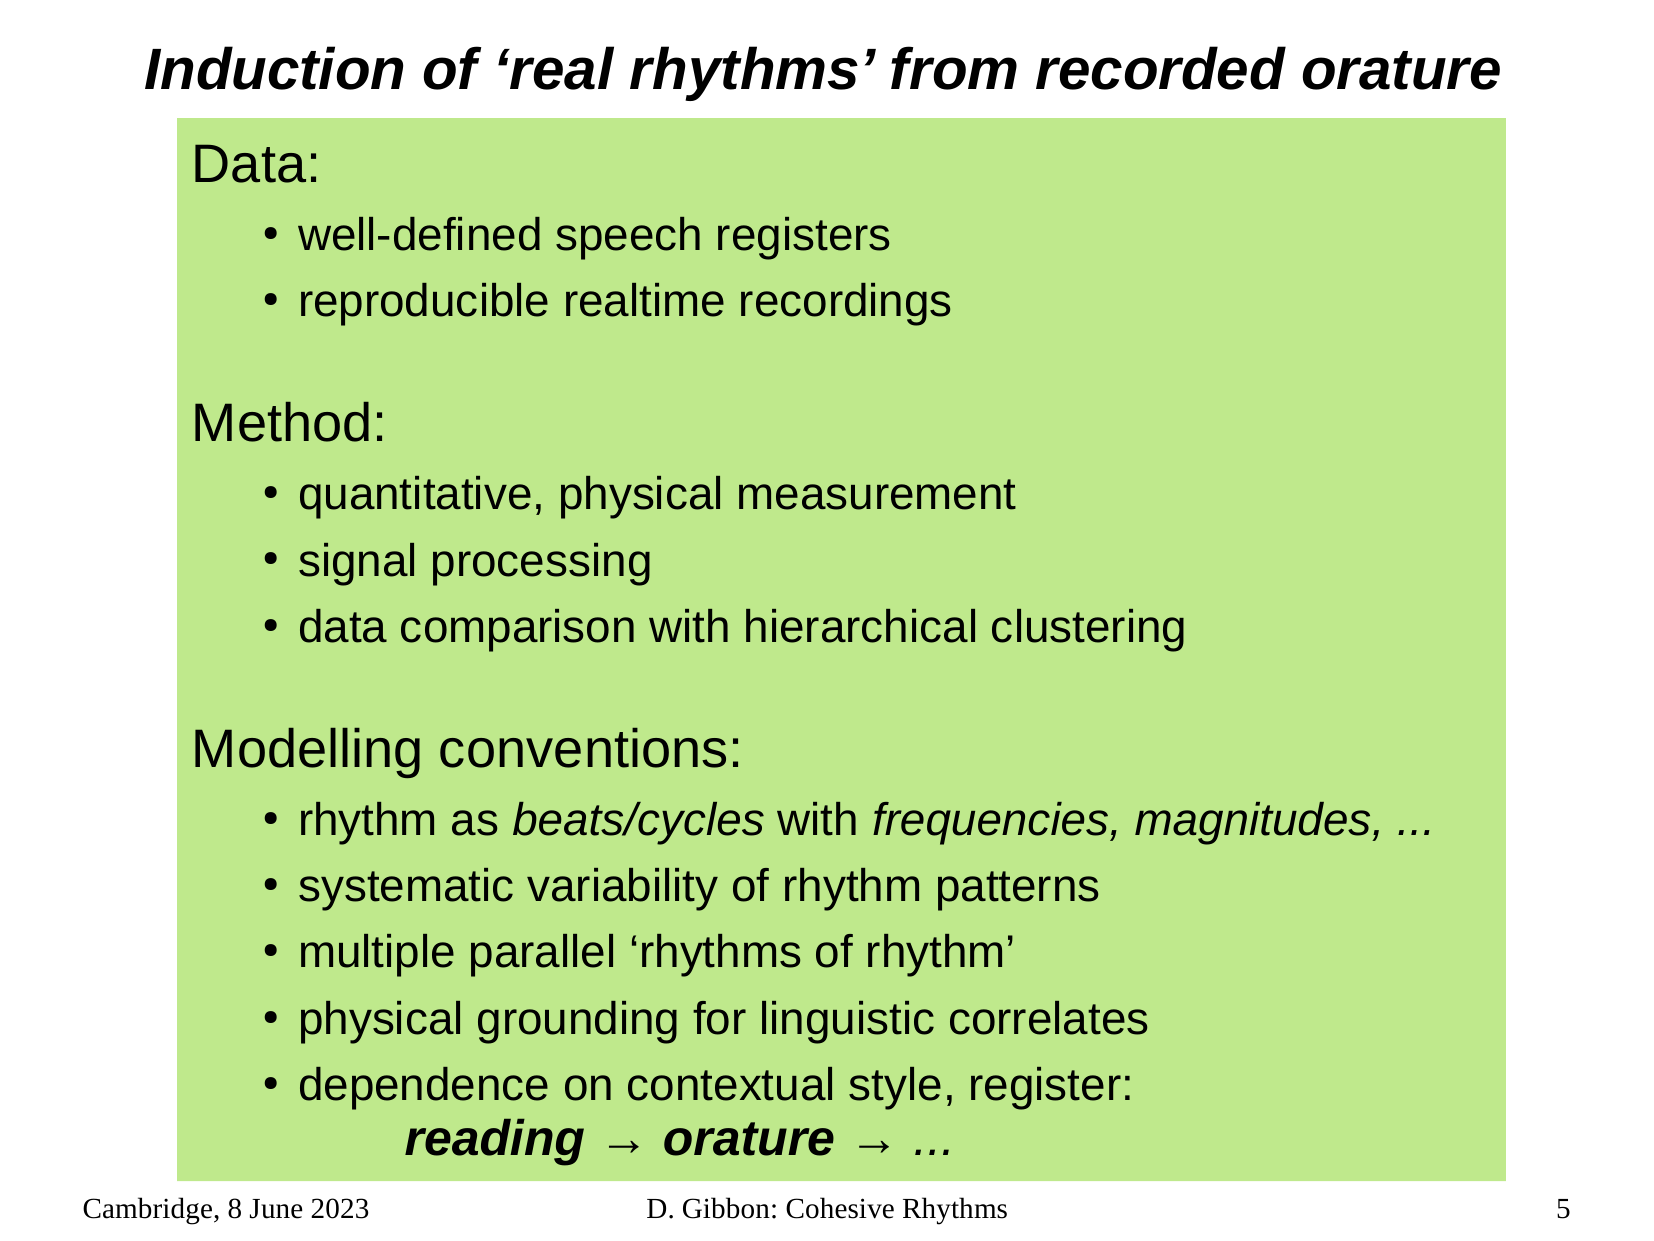

# Induction of ‘real rhythms’ from recorded orature
Data:
well-defined speech registers
reproducible realtime recordings
Method:
quantitative, physical measurement
signal processing
data comparison with hierarchical clustering
Modelling conventions:
rhythm as beats/cycles with frequencies, magnitudes, ...
systematic variability of rhythm patterns
multiple parallel ‘rhythms of rhythm’
physical grounding for linguistic correlates
dependence on contextual style, register:
reading → orature → ...
Cambridge, 8 June 2023
D. Gibbon: Cohesive Rhythms
5